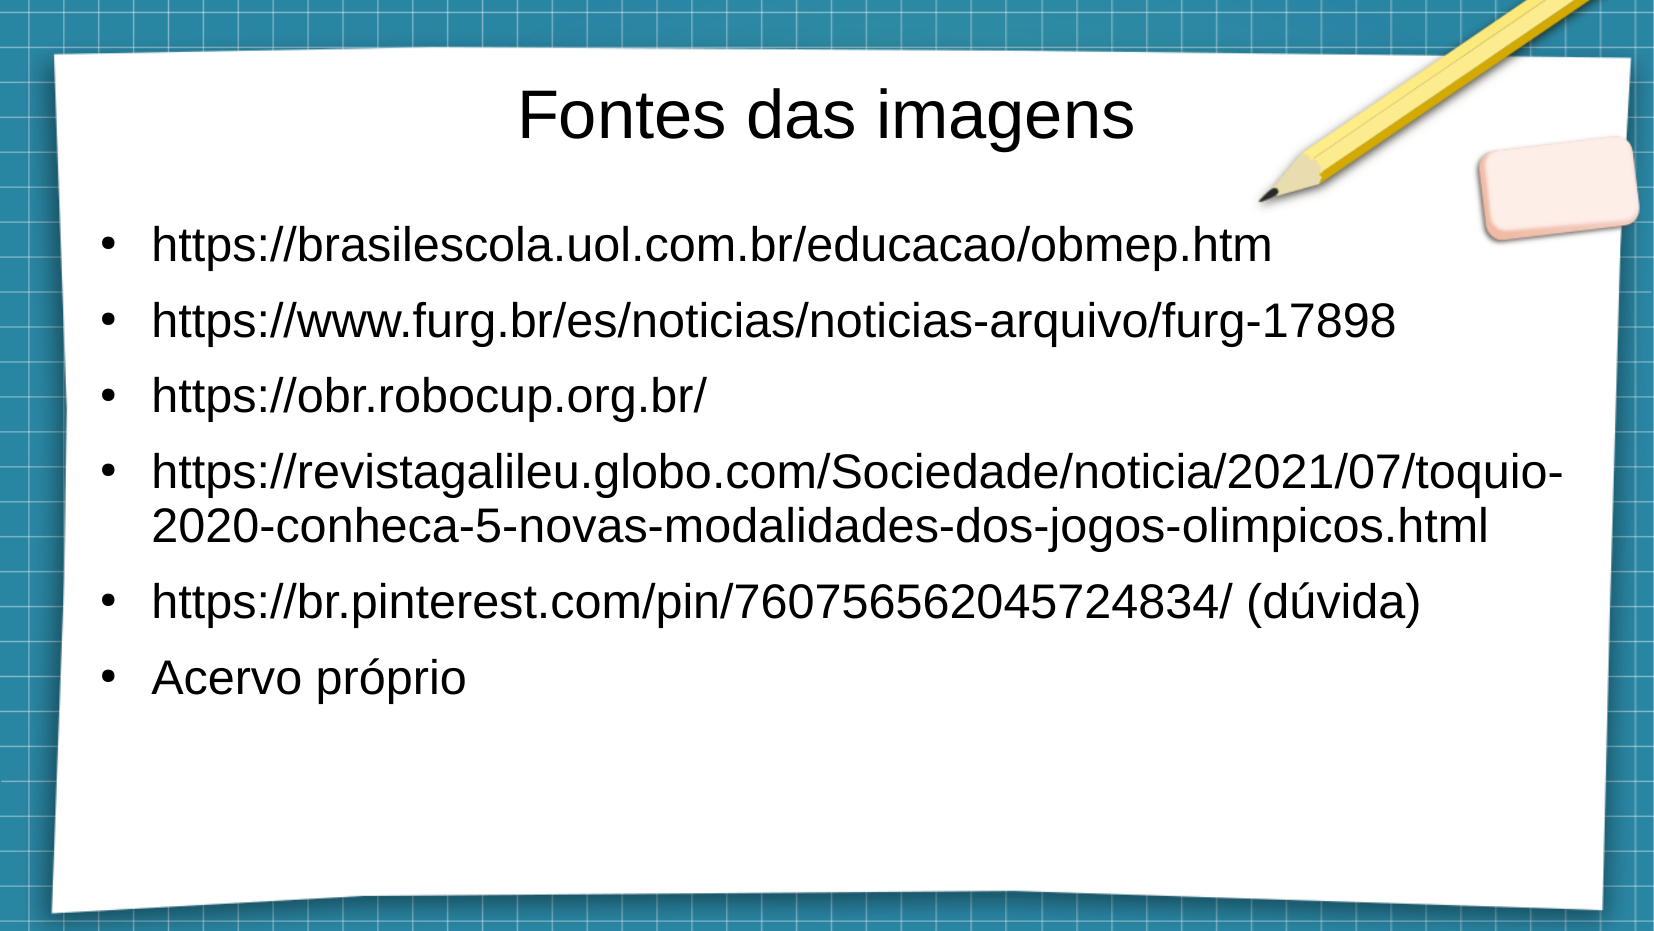

# Fontes das imagens
https://brasilescola.uol.com.br/educacao/obmep.htm
https://www.furg.br/es/noticias/noticias-arquivo/furg-17898
https://obr.robocup.org.br/
https://revistagalileu.globo.com/Sociedade/noticia/2021/07/toquio-2020-conheca-5-novas-modalidades-dos-jogos-olimpicos.html
https://br.pinterest.com/pin/760756562045724834/ (dúvida)
Acervo próprio